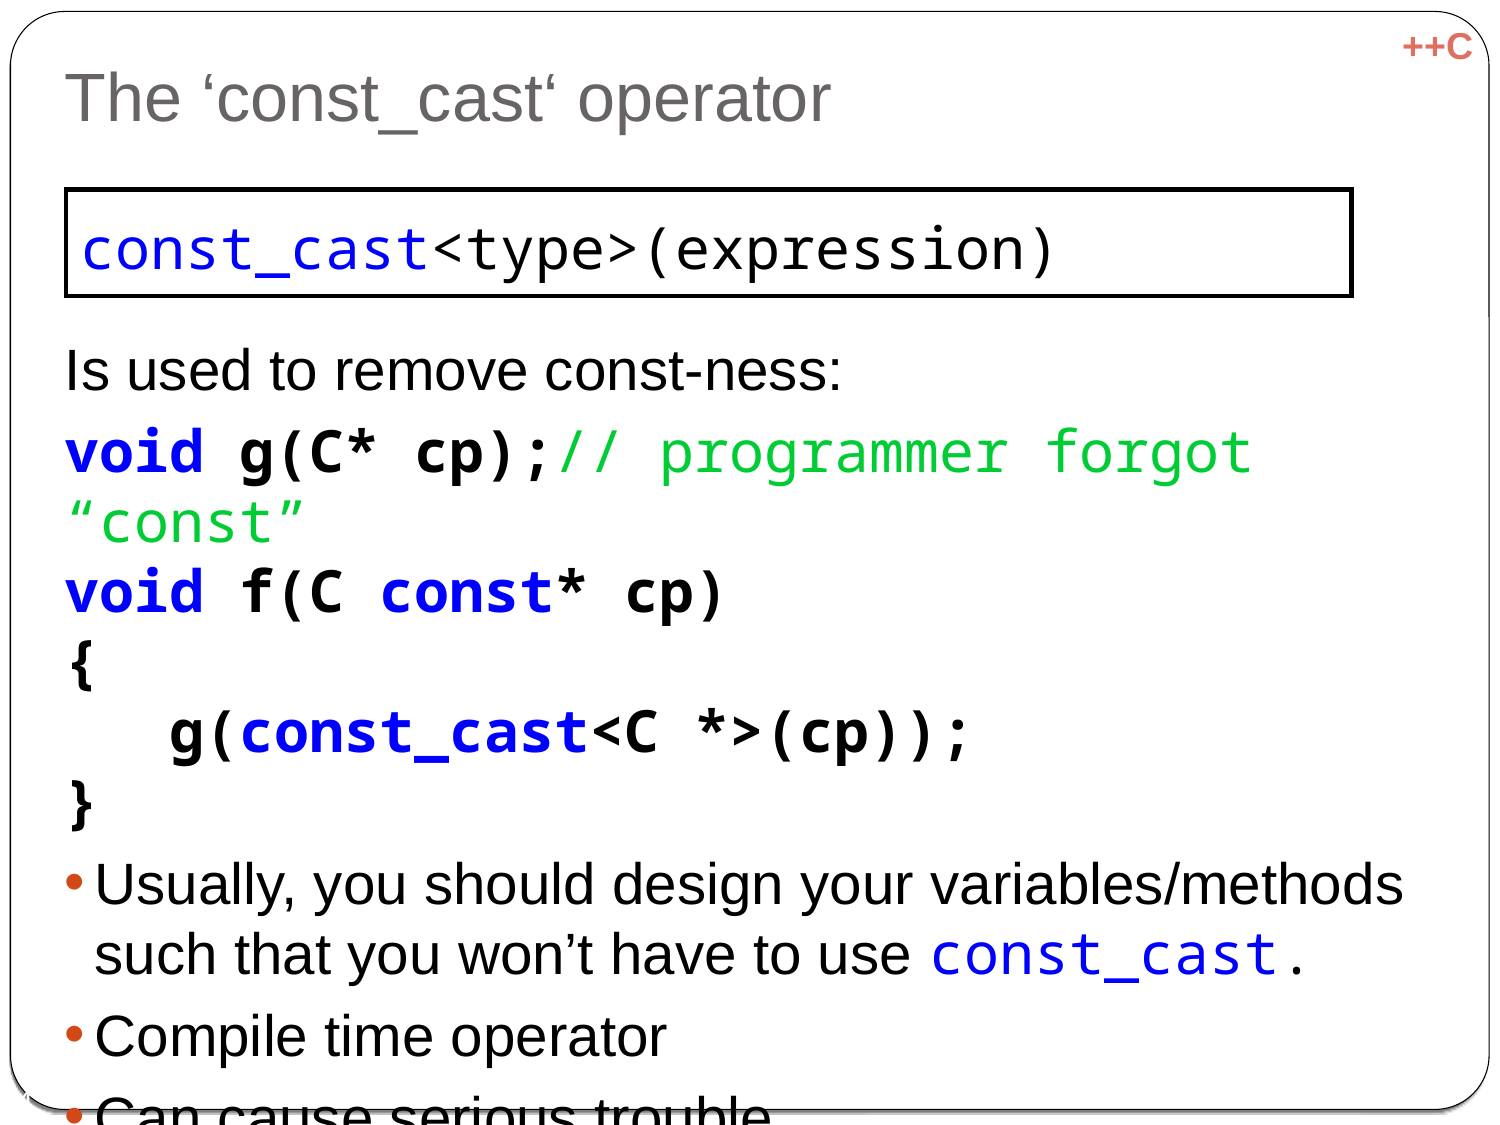

# The ‘const_cast‘ operator
const_cast<type>(expression)
Is used to remove const-ness:
void g(C* cp);// programmer forgot “const”
void f(C const* cp)
{
   g(const_cast<C *>(cp));
}
Usually, you should design your variables/methods such that you won’t have to use const_cast.
Compile time operator
Can cause serious trouble